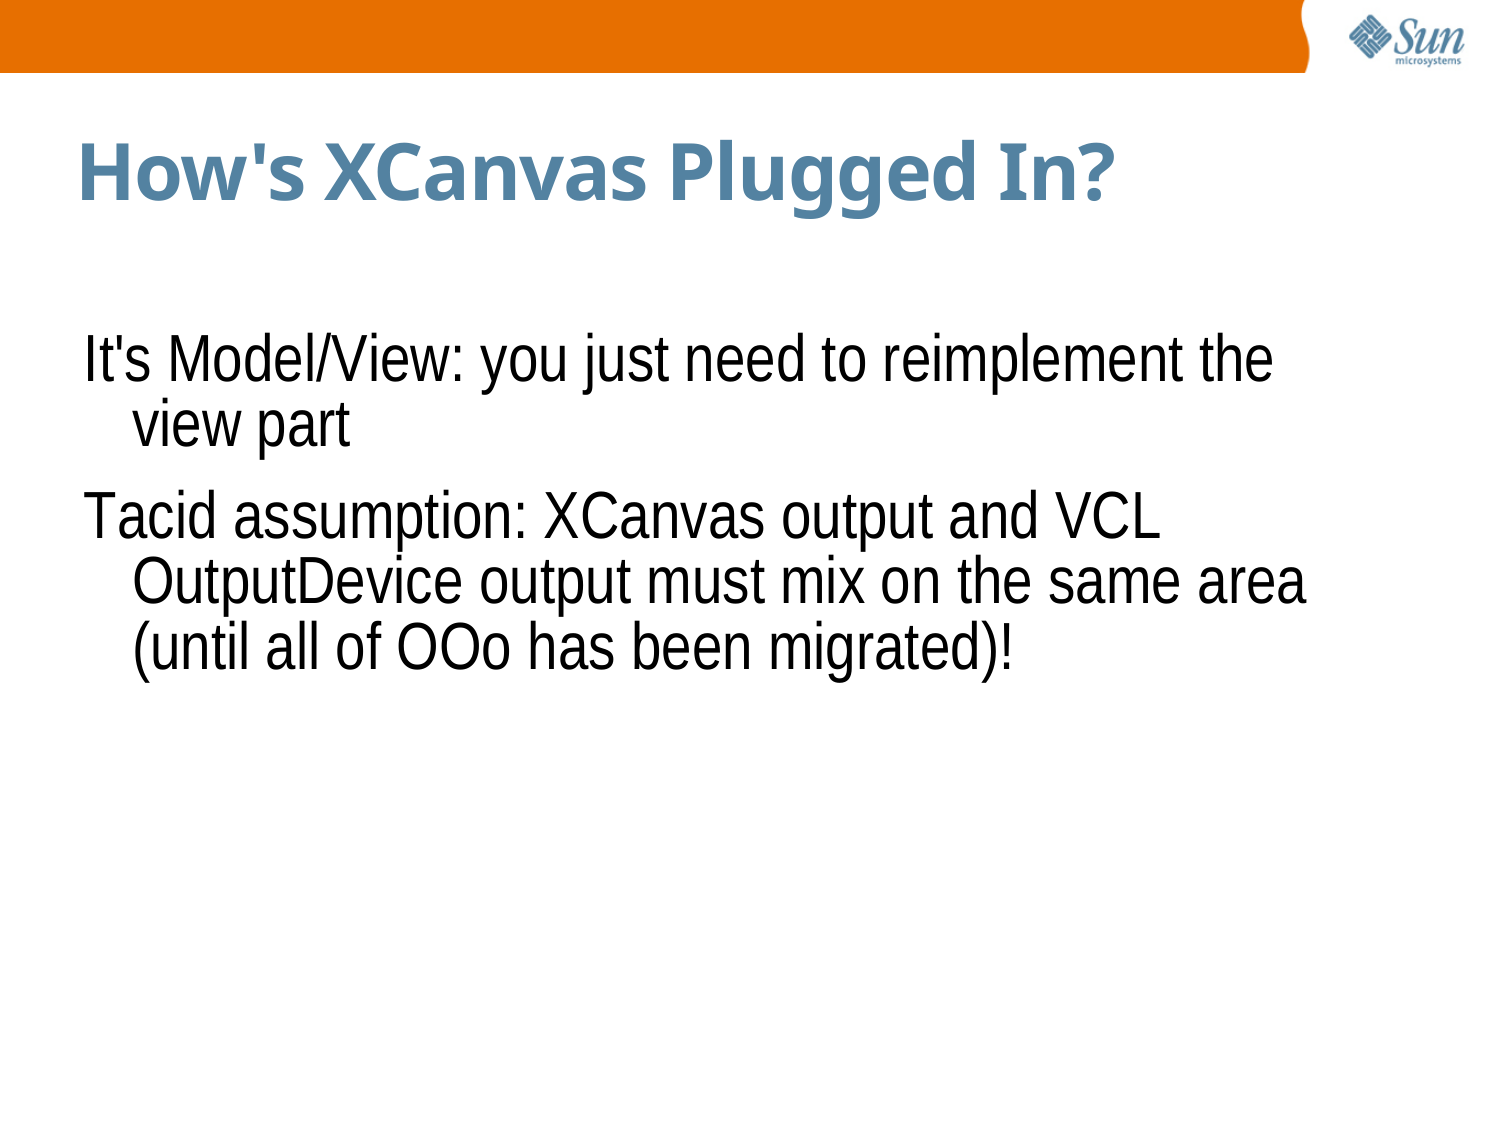

# How's XCanvas Plugged In?
It's Model/View: you just need to reimplement the view part
Tacid assumption: XCanvas output and VCL OutputDevice output must mix on the same area (until all of OOo has been migrated)!